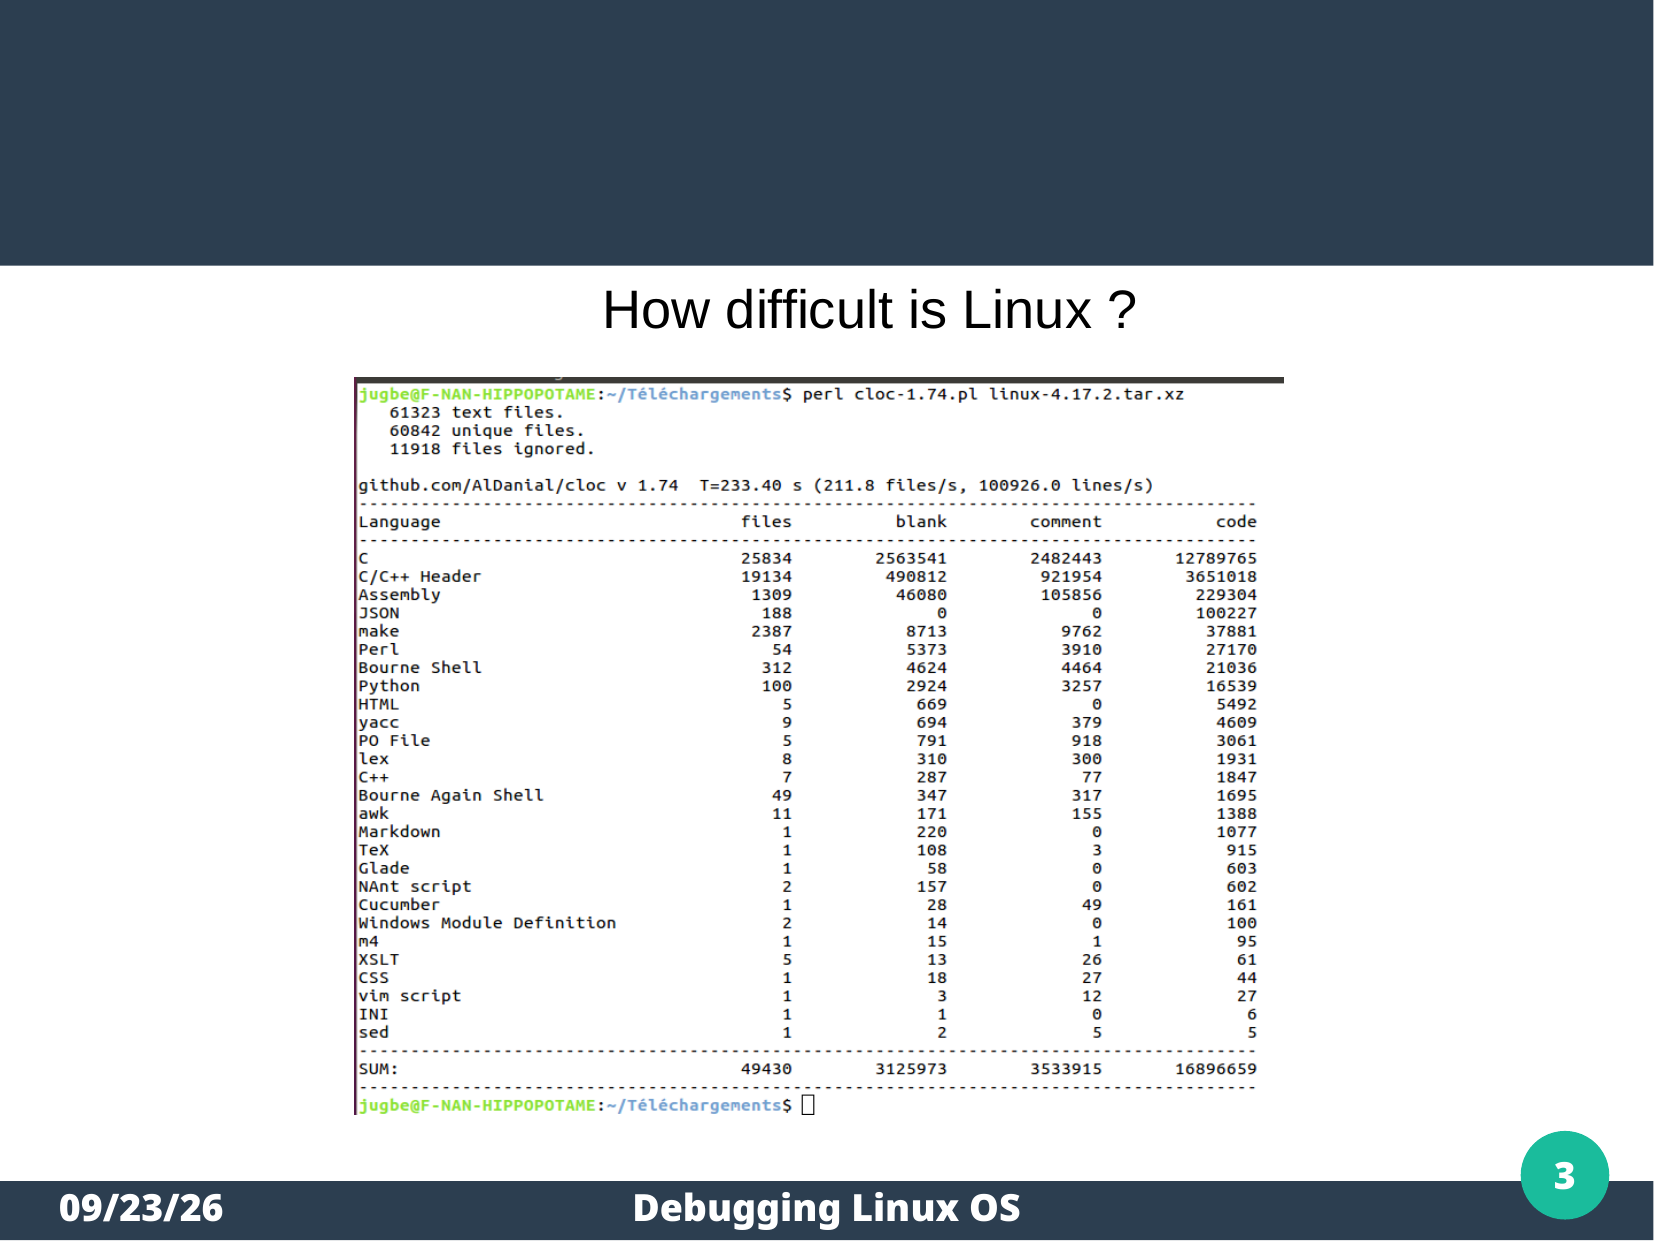

How difficult is Linux ?
3
Debugging Linux OS